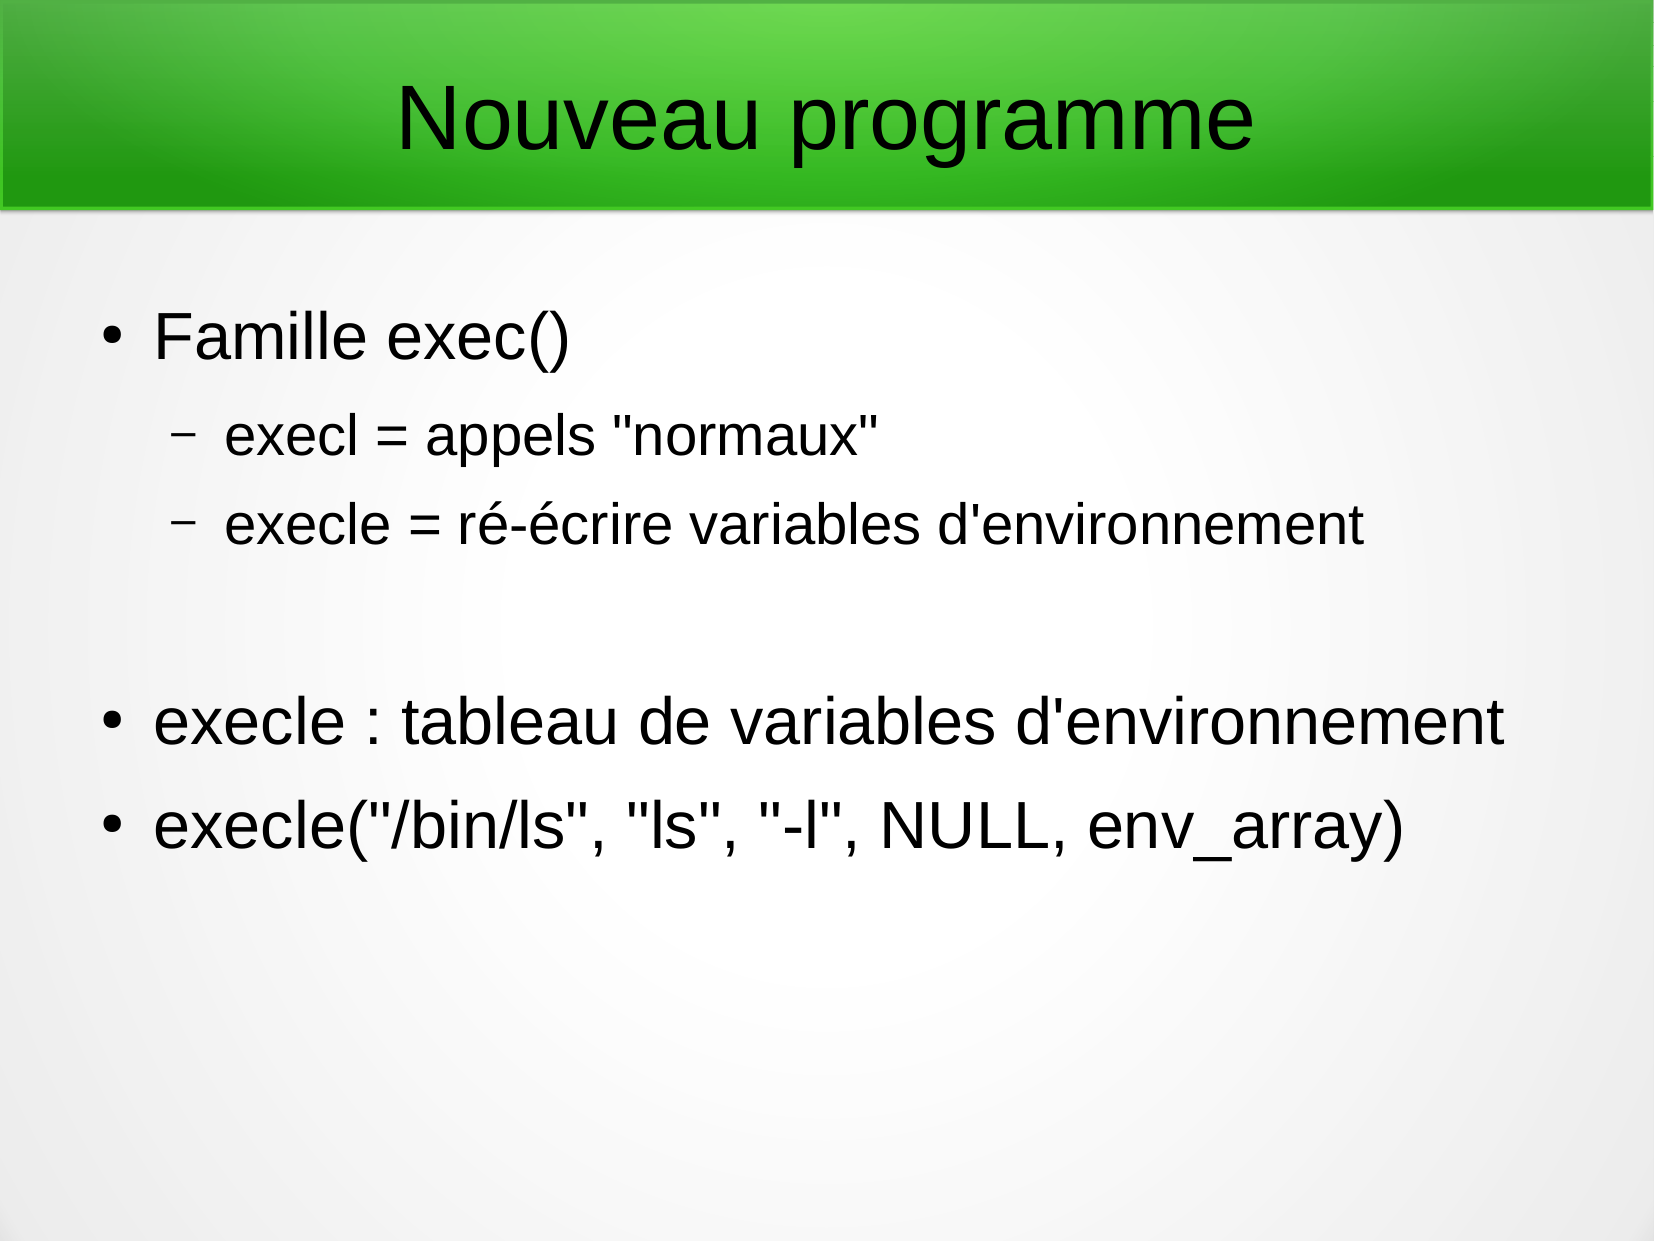

# Nouveau programme
Famille exec()
execl = appels "normaux"
execle = ré-écrire variables d'environnement
execle : tableau de variables d'environnement
execle("/bin/ls", "ls", "-l", NULL, env_array)